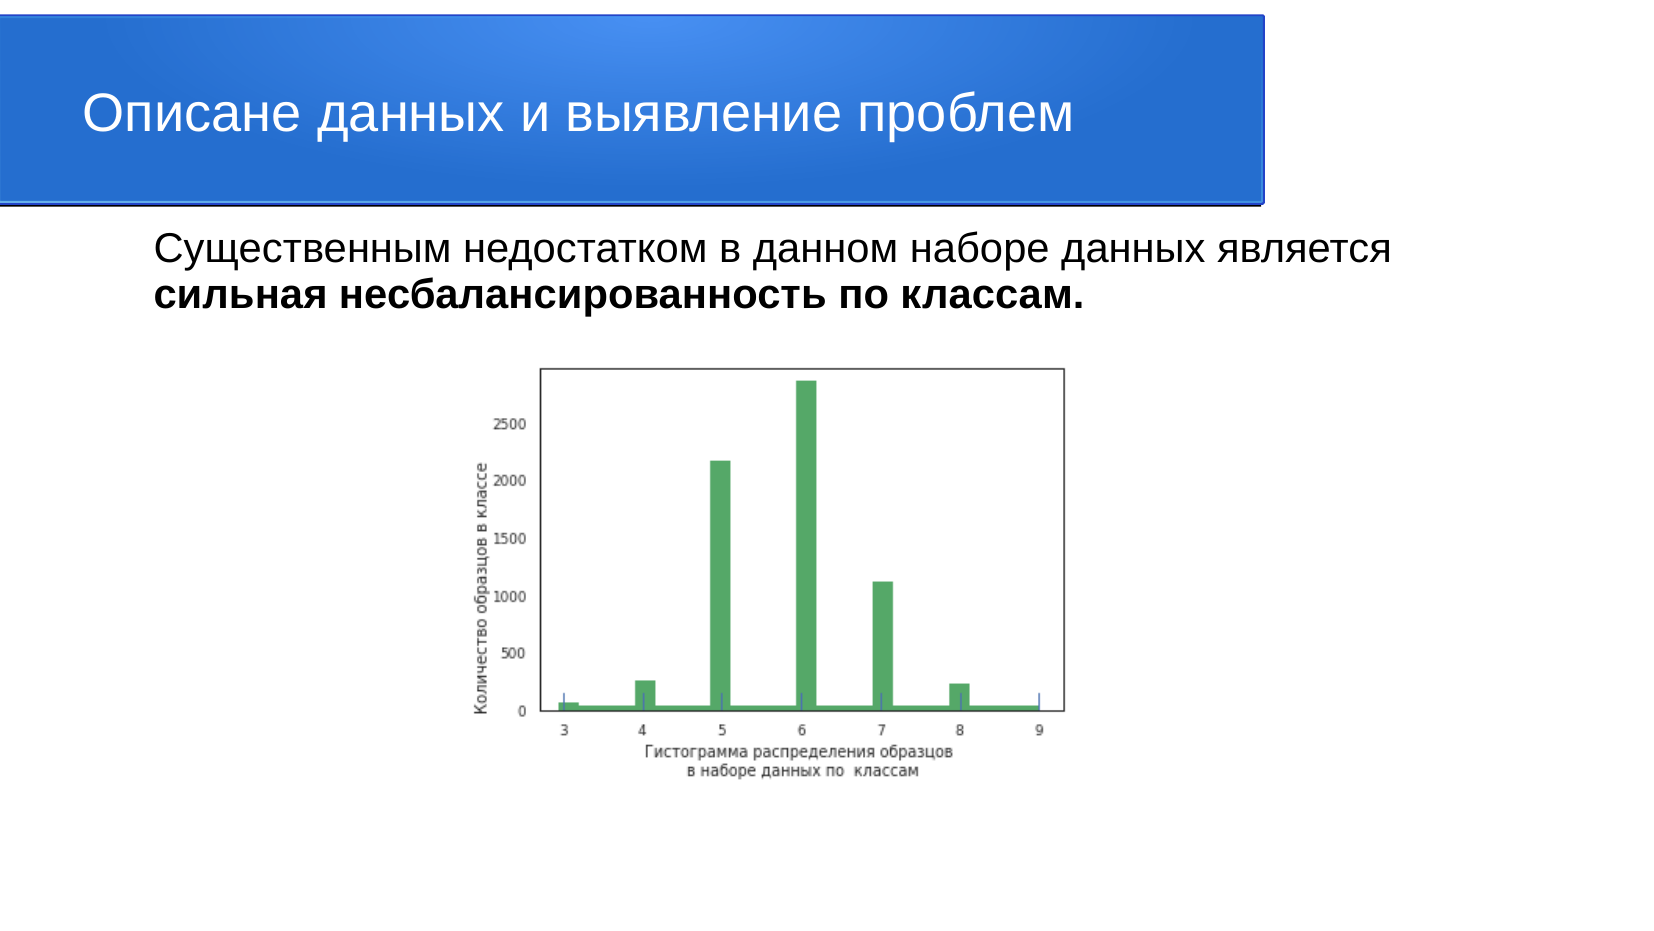

# Описане данных и выявление проблем
Существенным недостатком в данном наборе данных является сильная несбалансированность по классам.